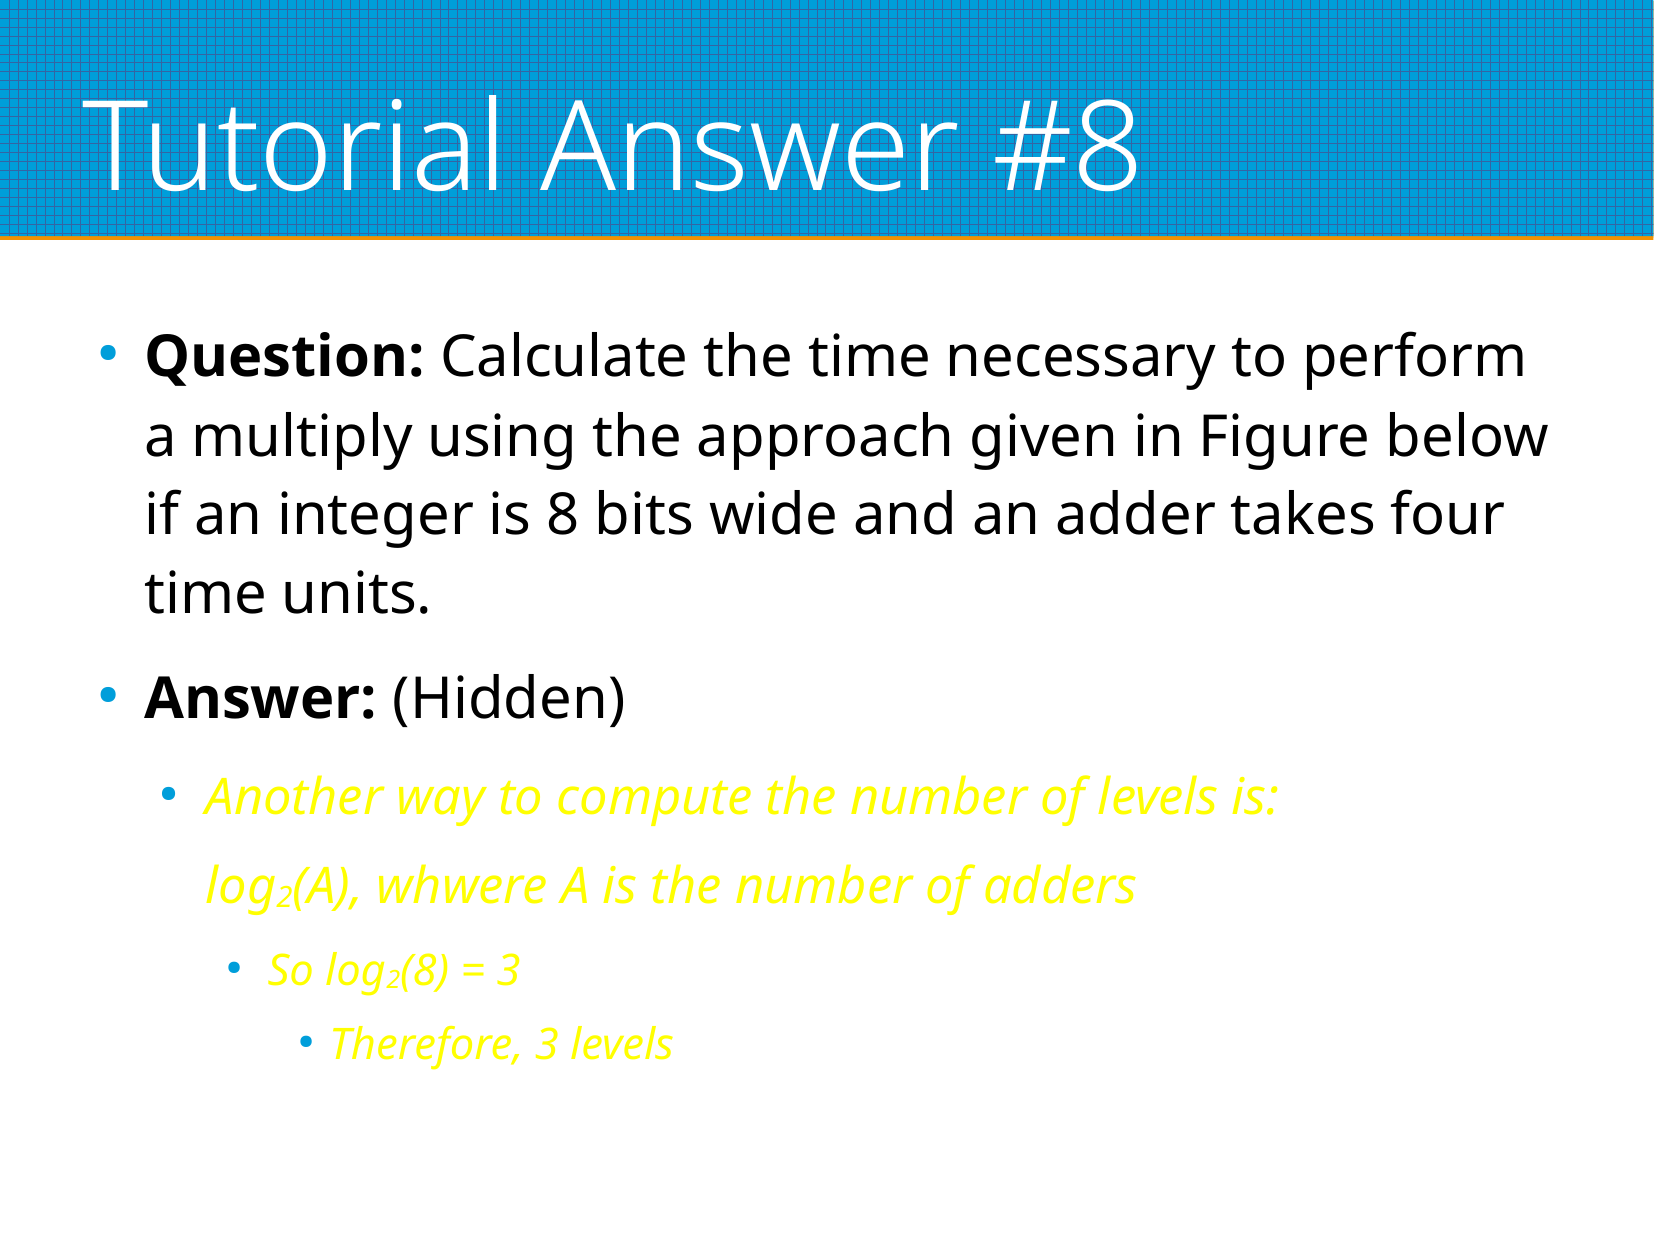

# Tutorial Answer #8
Question: Calculate the time necessary to perform a multiply using the approach given in Figure below if an integer is 8 bits wide and an adder takes four time units.
Answer: (Hidden)
Another way to compute the number of levels is:
log2(A), whwere A is the number of adders
So log2(8) = 3
Therefore, 3 levels